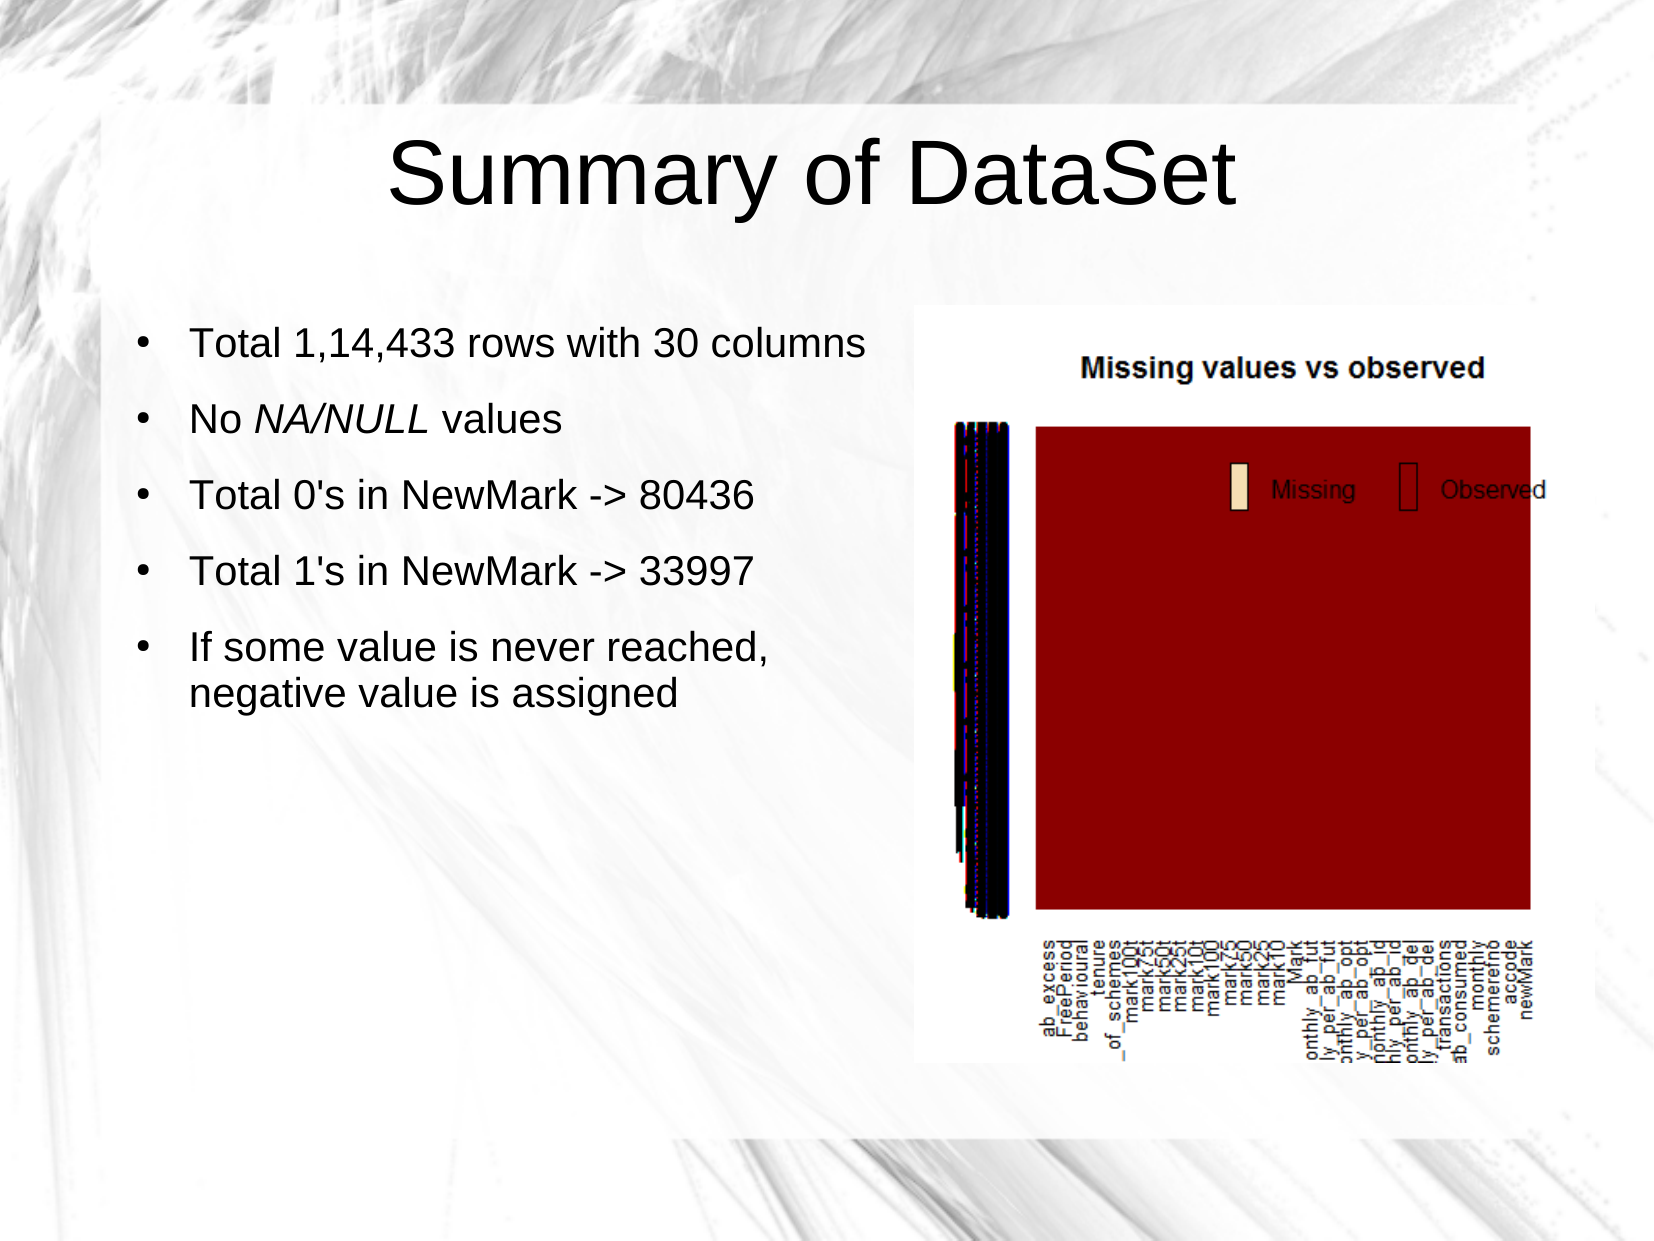

# Summary of DataSet
Total 1,14,433 rows with 30 columns
No NA/NULL values
Total 0's in NewMark -> 80436
Total 1's in NewMark -> 33997
If some value is never reached, negative value is assigned